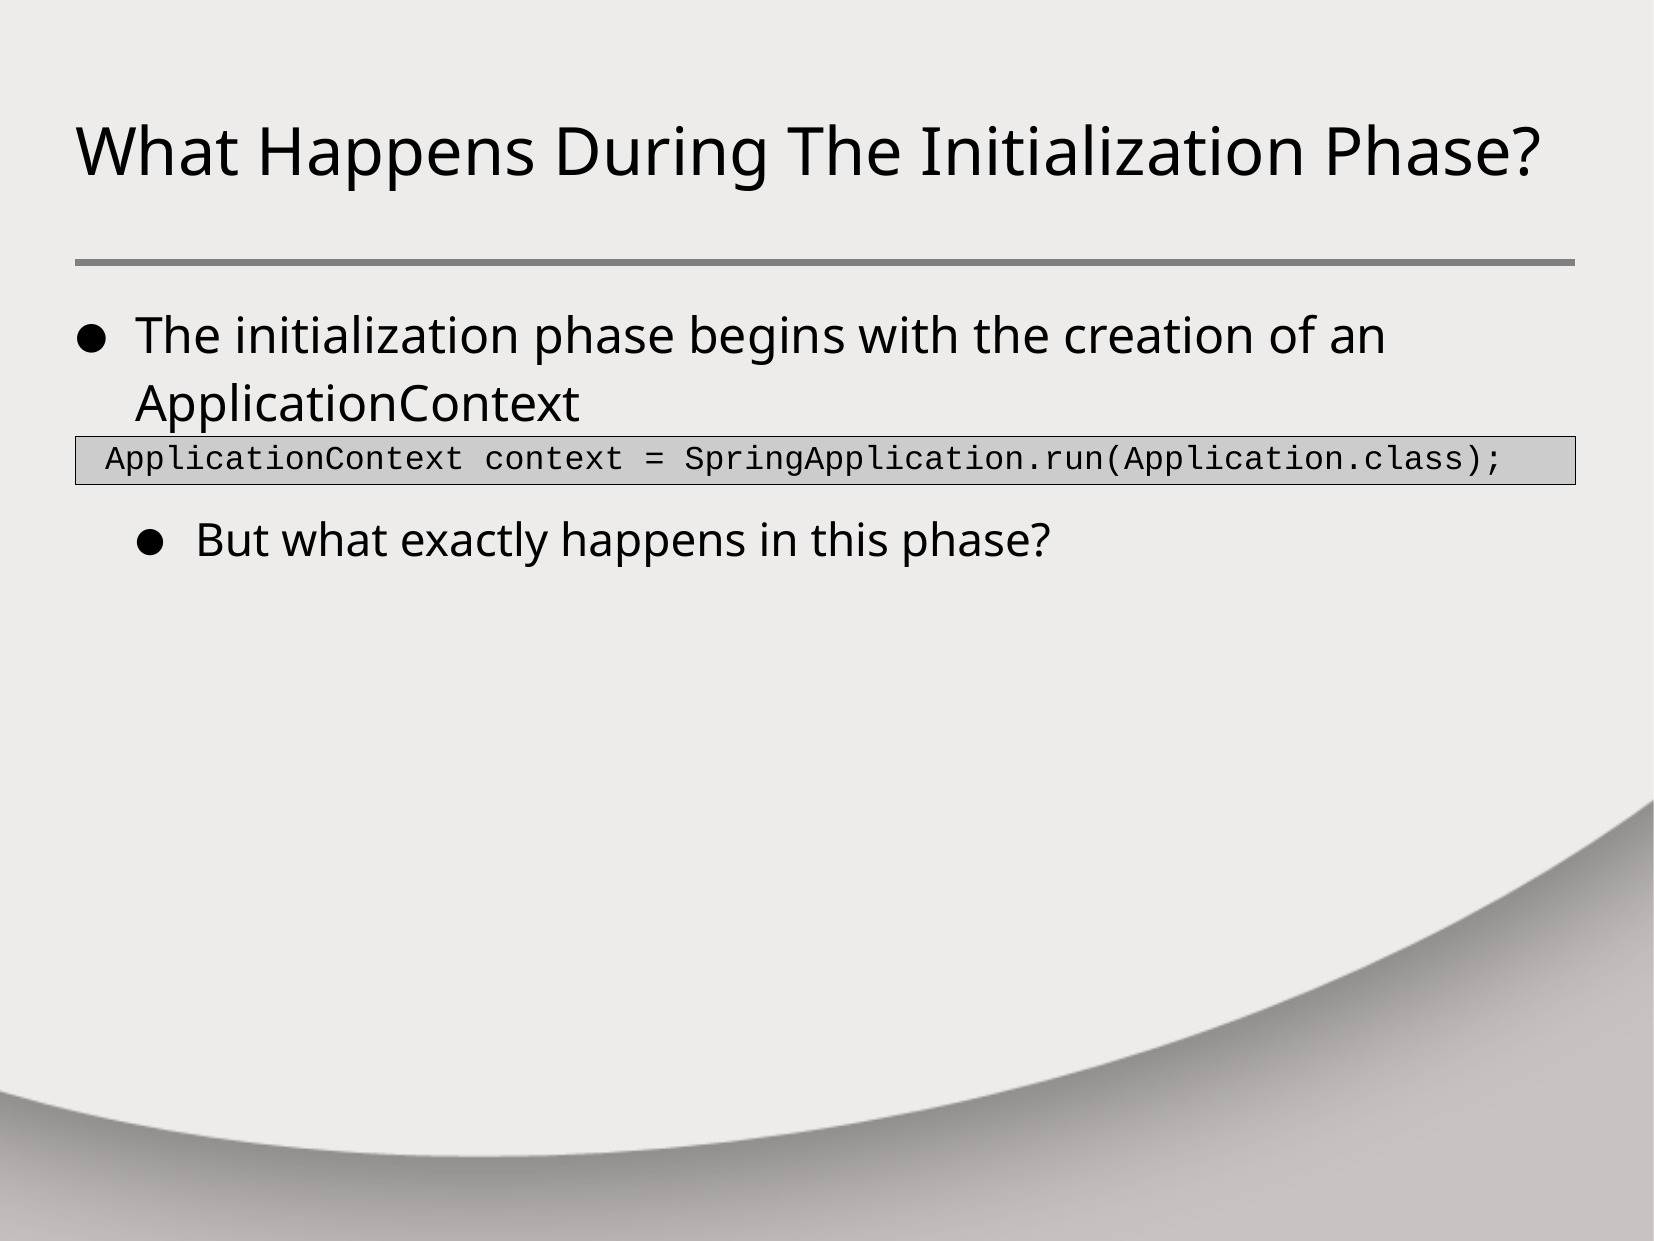

# What Happens During The Initialization Phase?
The initialization phase begins with the creation of an ApplicationContext
But what exactly happens in this phase?
ApplicationContext context = SpringApplication.run(Application.class);